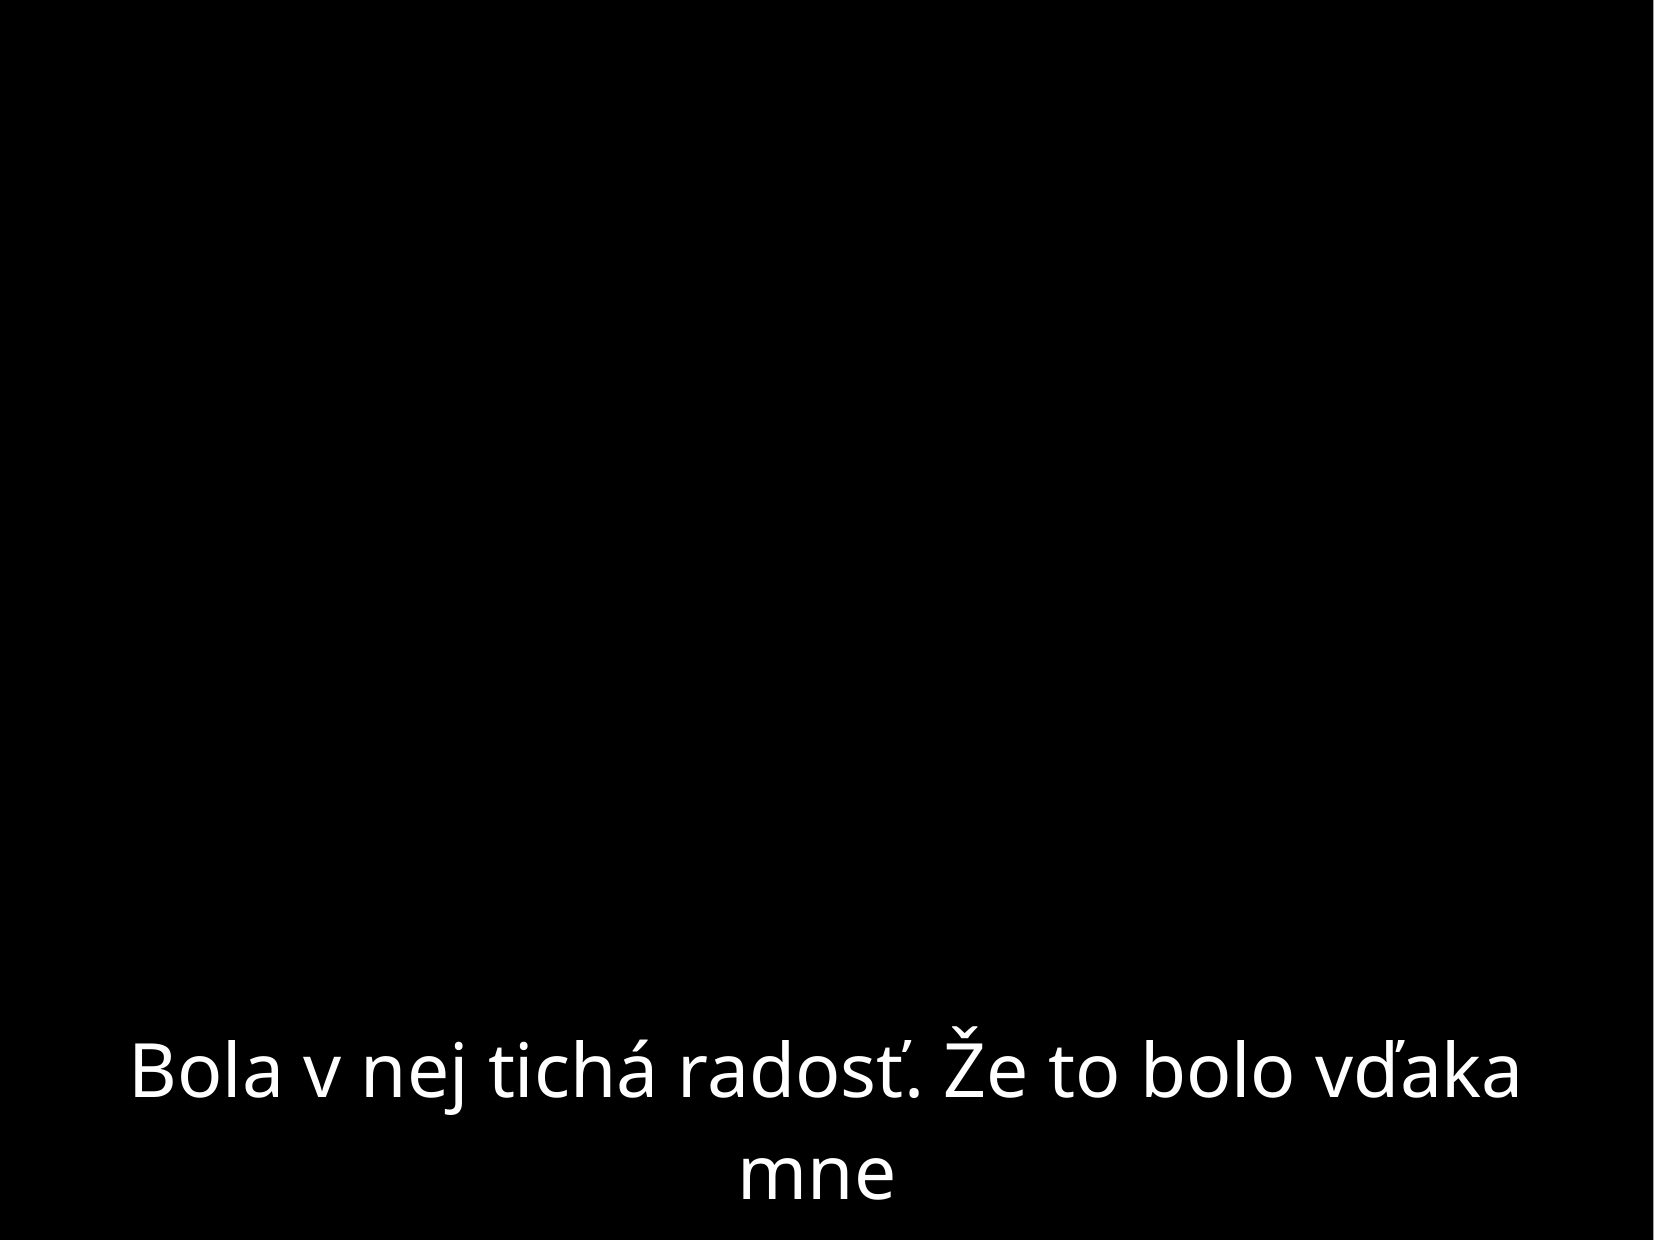

# Bola v nej tichá radosť. Že to bolo vďaka mne